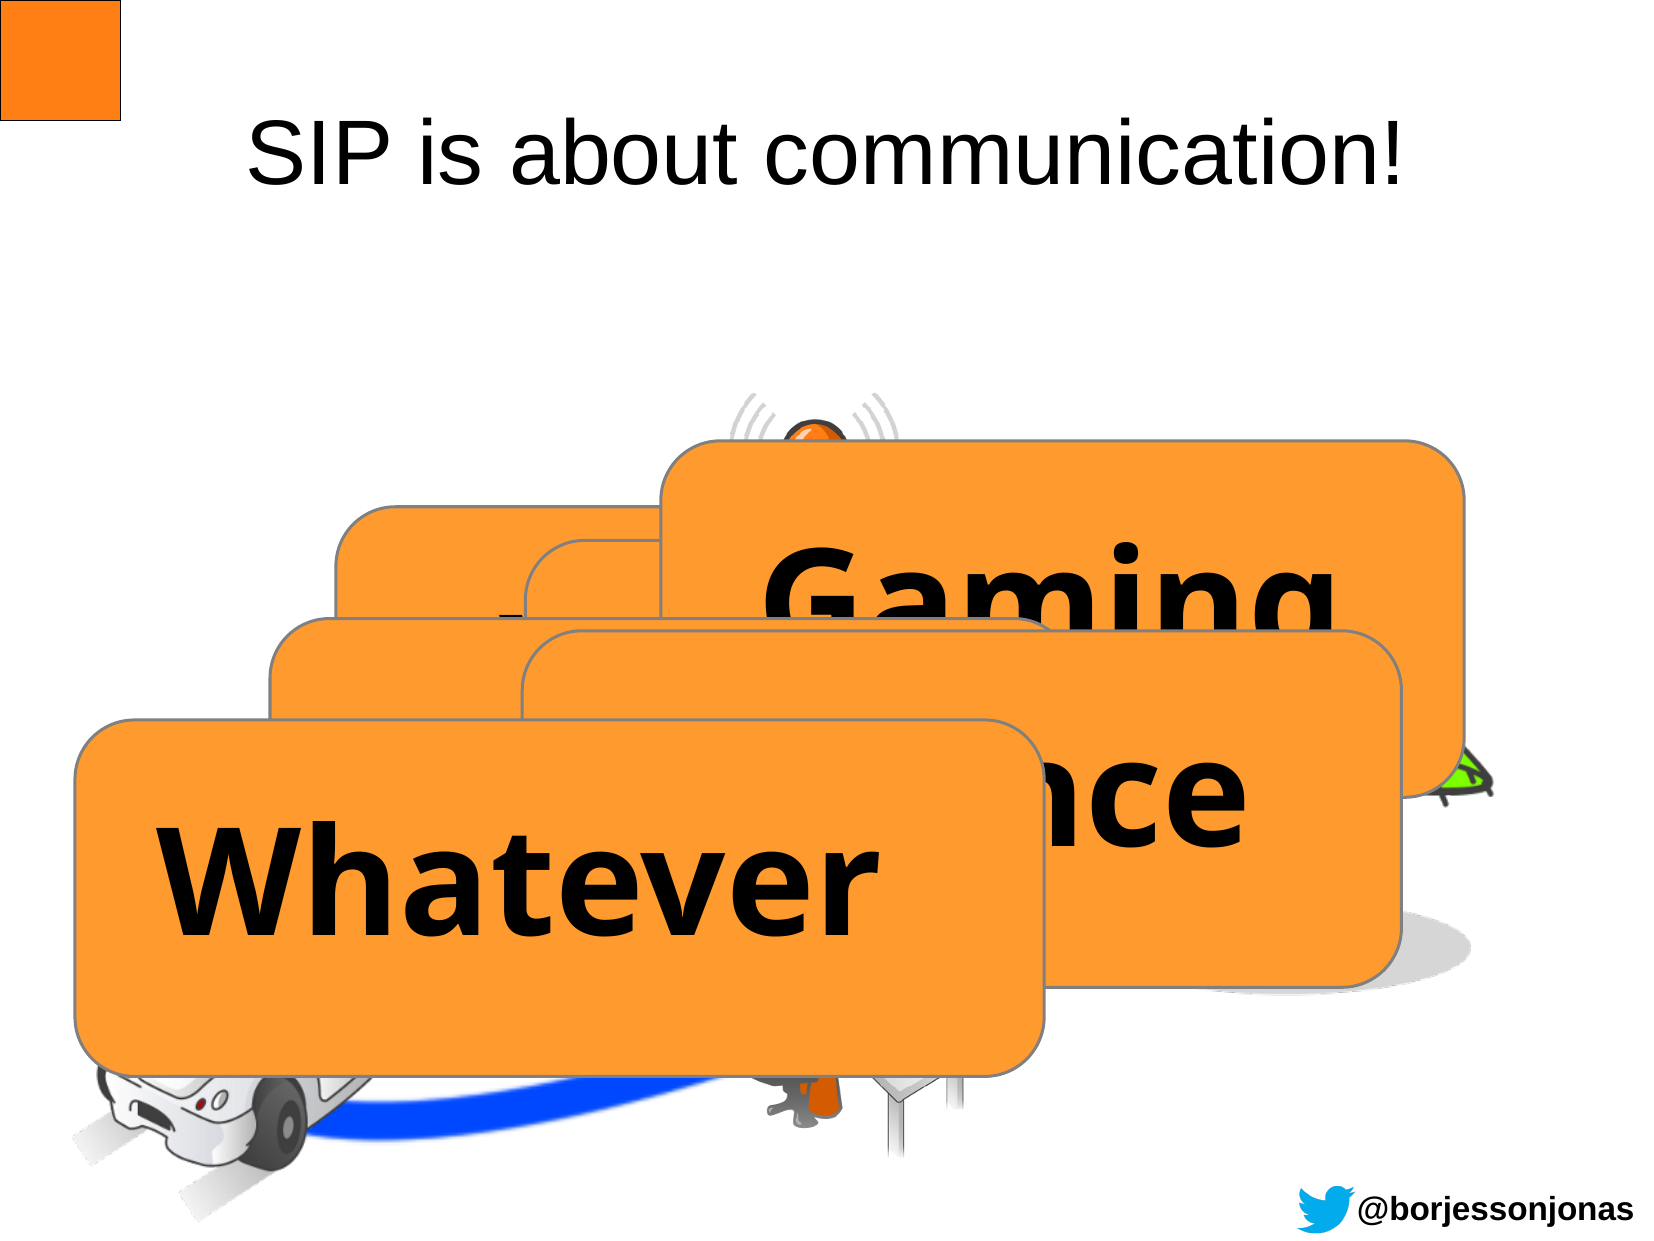

# SIP is about communication!
Gaming
Voice
Video
Gaming
Chat
Presence
Voice
Video
Whatever
Chat
Presence
Whatever